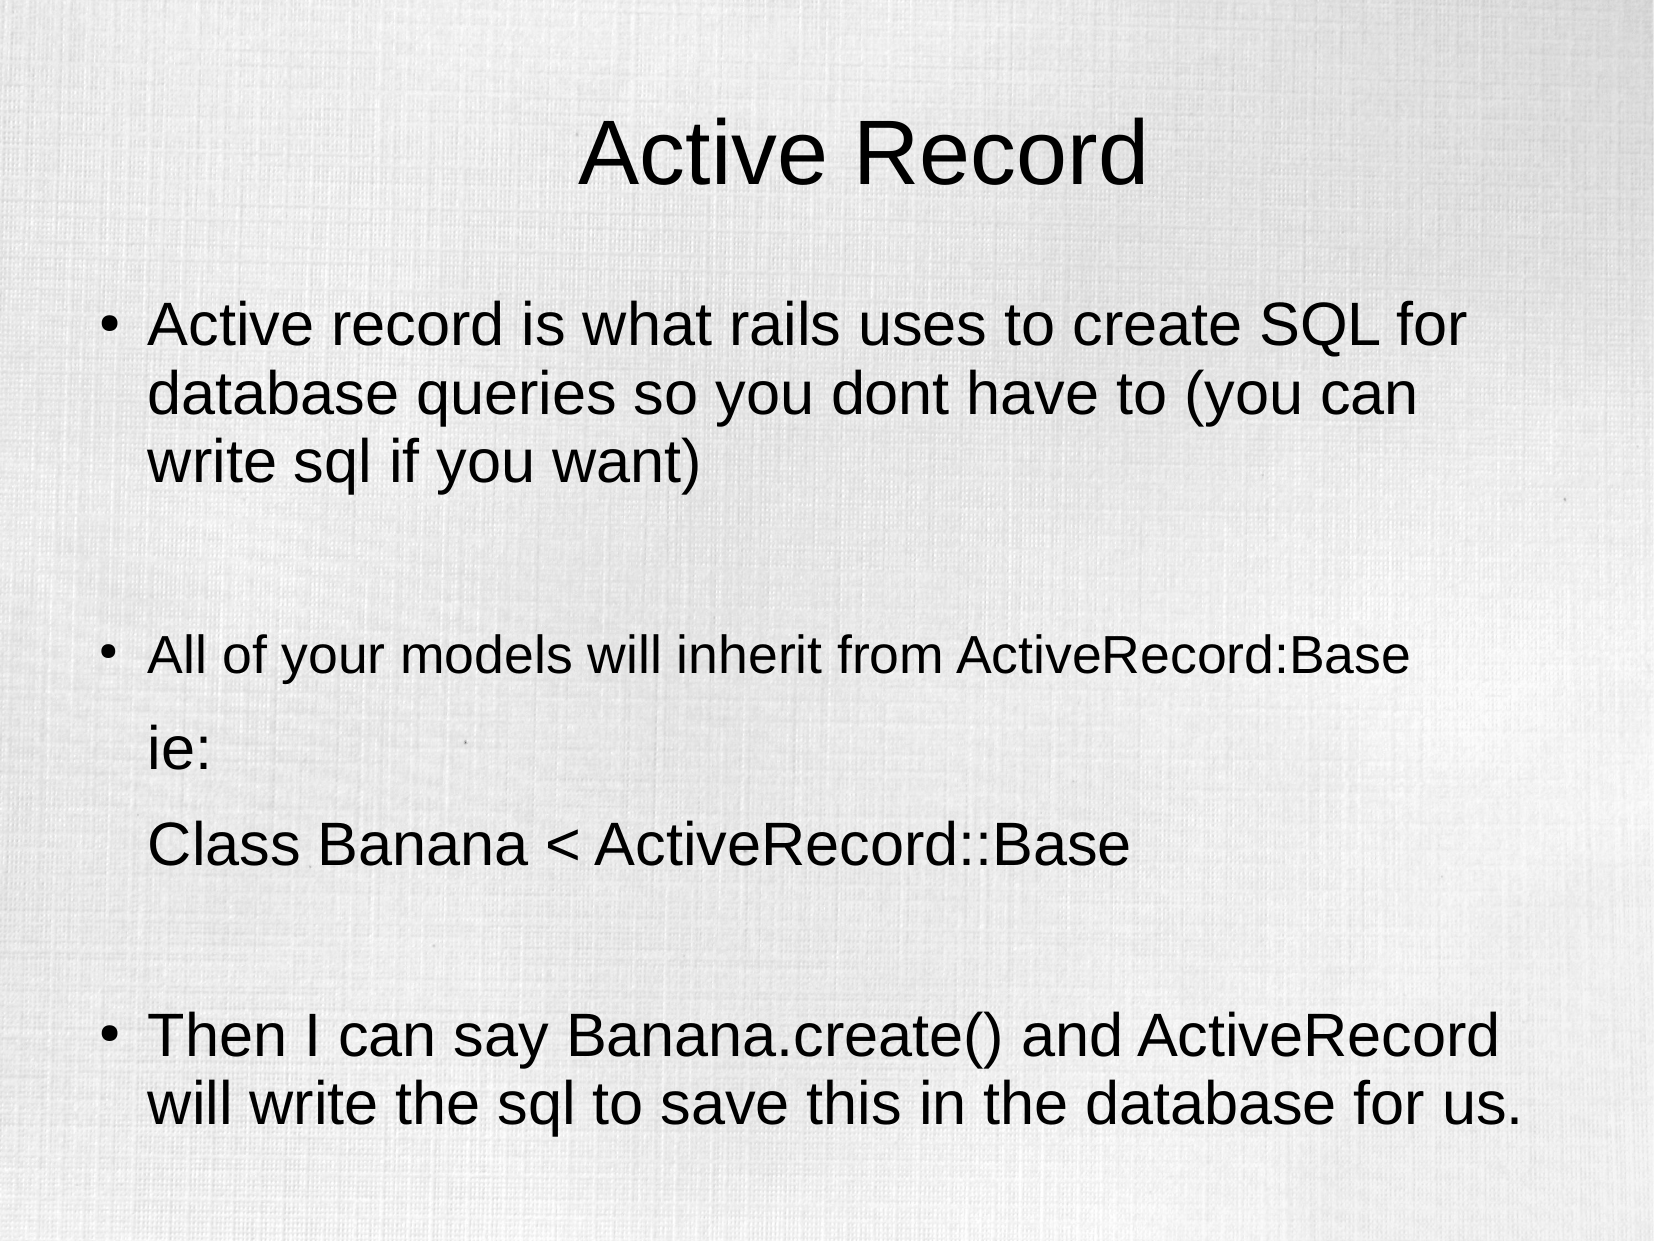

# Active Record
Active record is what rails uses to create SQL for database queries so you dont have to (you can write sql if you want)
All of your models will inherit from ActiveRecord:Base
ie:
Class Banana < ActiveRecord::Base
Then I can say Banana.create() and ActiveRecord will write the sql to save this in the database for us.